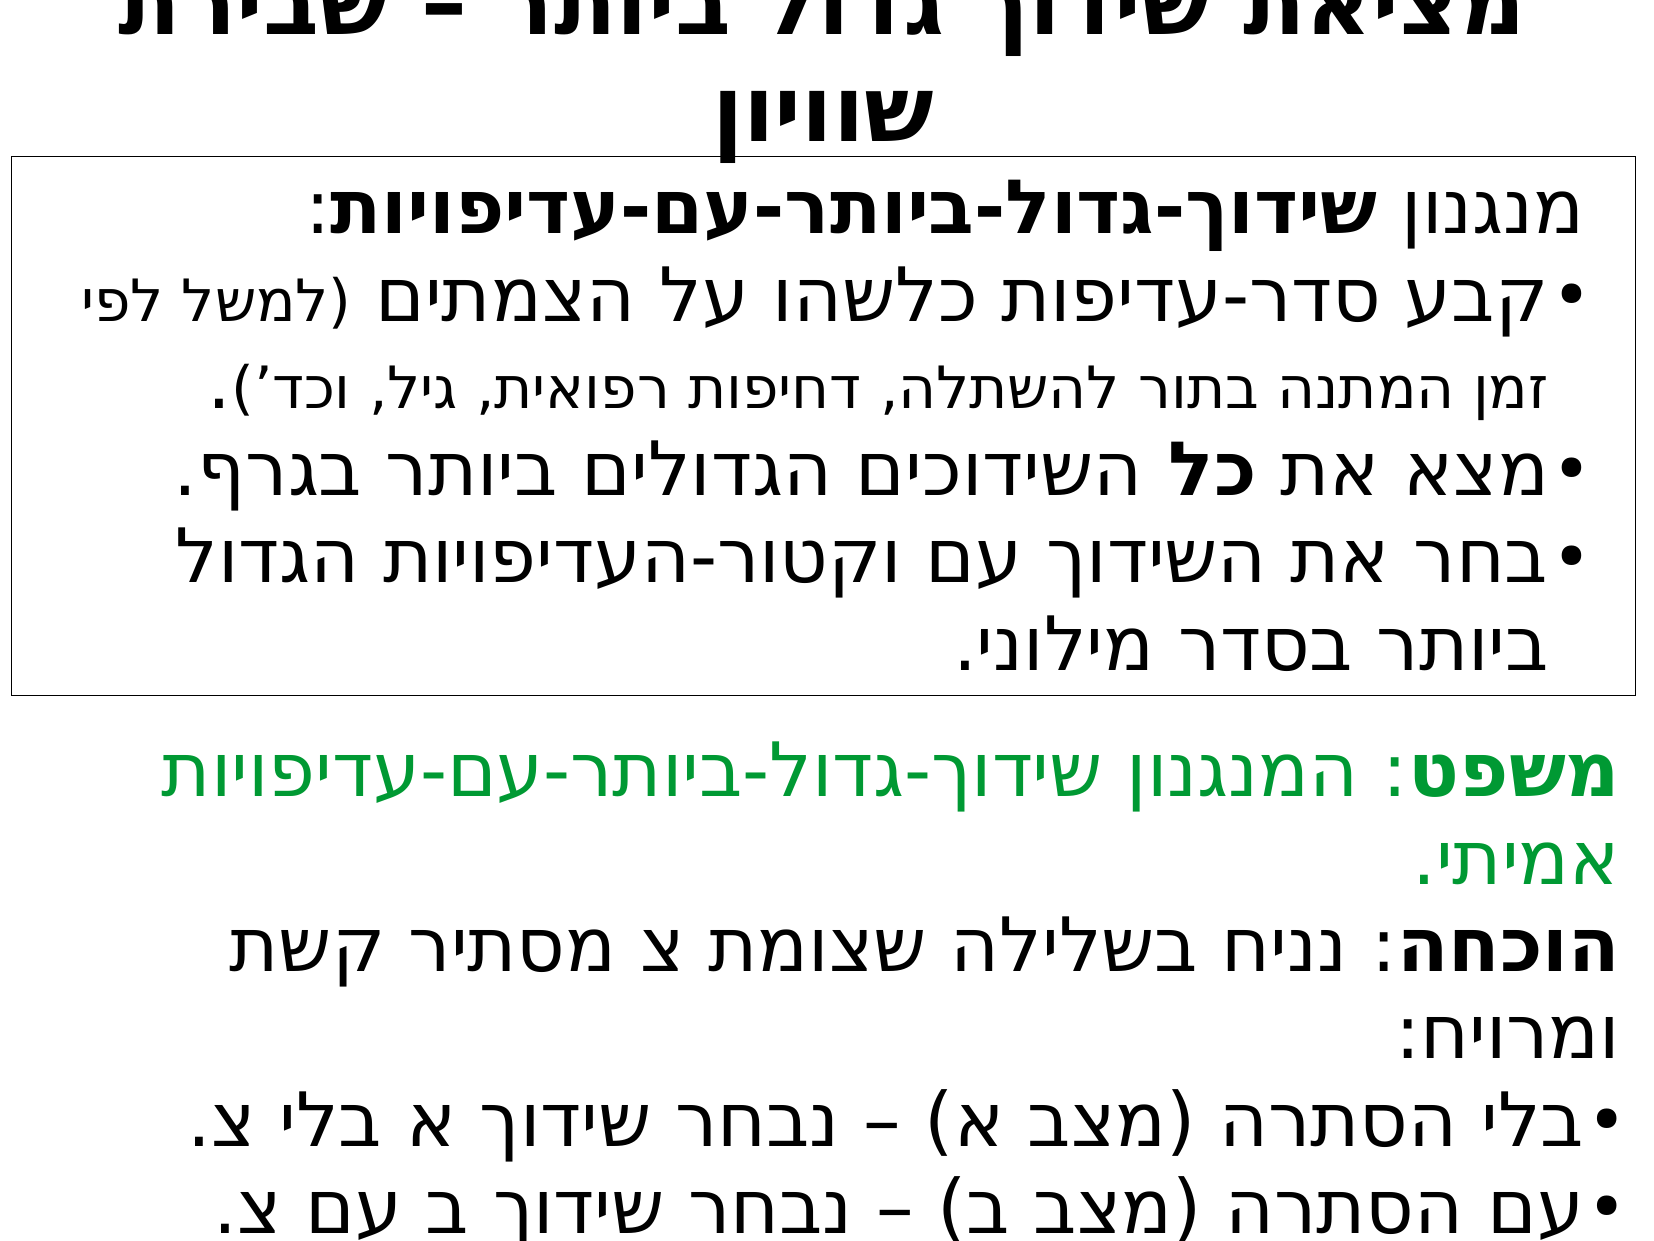

# מציאת שידוך גדול ביותר – שבירת שוויון
מנגנון שידוך-גדול-ביותר-עם-עדיפויות:
קבע סדר-עדיפות כלשהו על הצמתים (למשל לפי זמן המתנה בתור להשתלה, דחיפות רפואית, גיל, וכד’).
מצא את כל השידוכים הגדולים ביותר בגרף.
בחר את השידוך עם וקטור-העדיפויות הגדול ביותר בסדר מילוני.
משפט: המנגנון שידוך-גדול-ביותר-עם-עדיפויות אמיתי.
הוכחה: נניח בשלילה שצומת צ מסתיר קשת ומרויח:
בלי הסתרה (מצב א) – נבחר שידוך א בלי צ.
עם הסתרה (מצב ב) – נבחר שידוך ב עם צ.
אבל שידוך א זמין במצב ב, ושידוך ב זמין במצב א.
לכן בשני המצבים ייבחר אותו שידוך – סתירה.